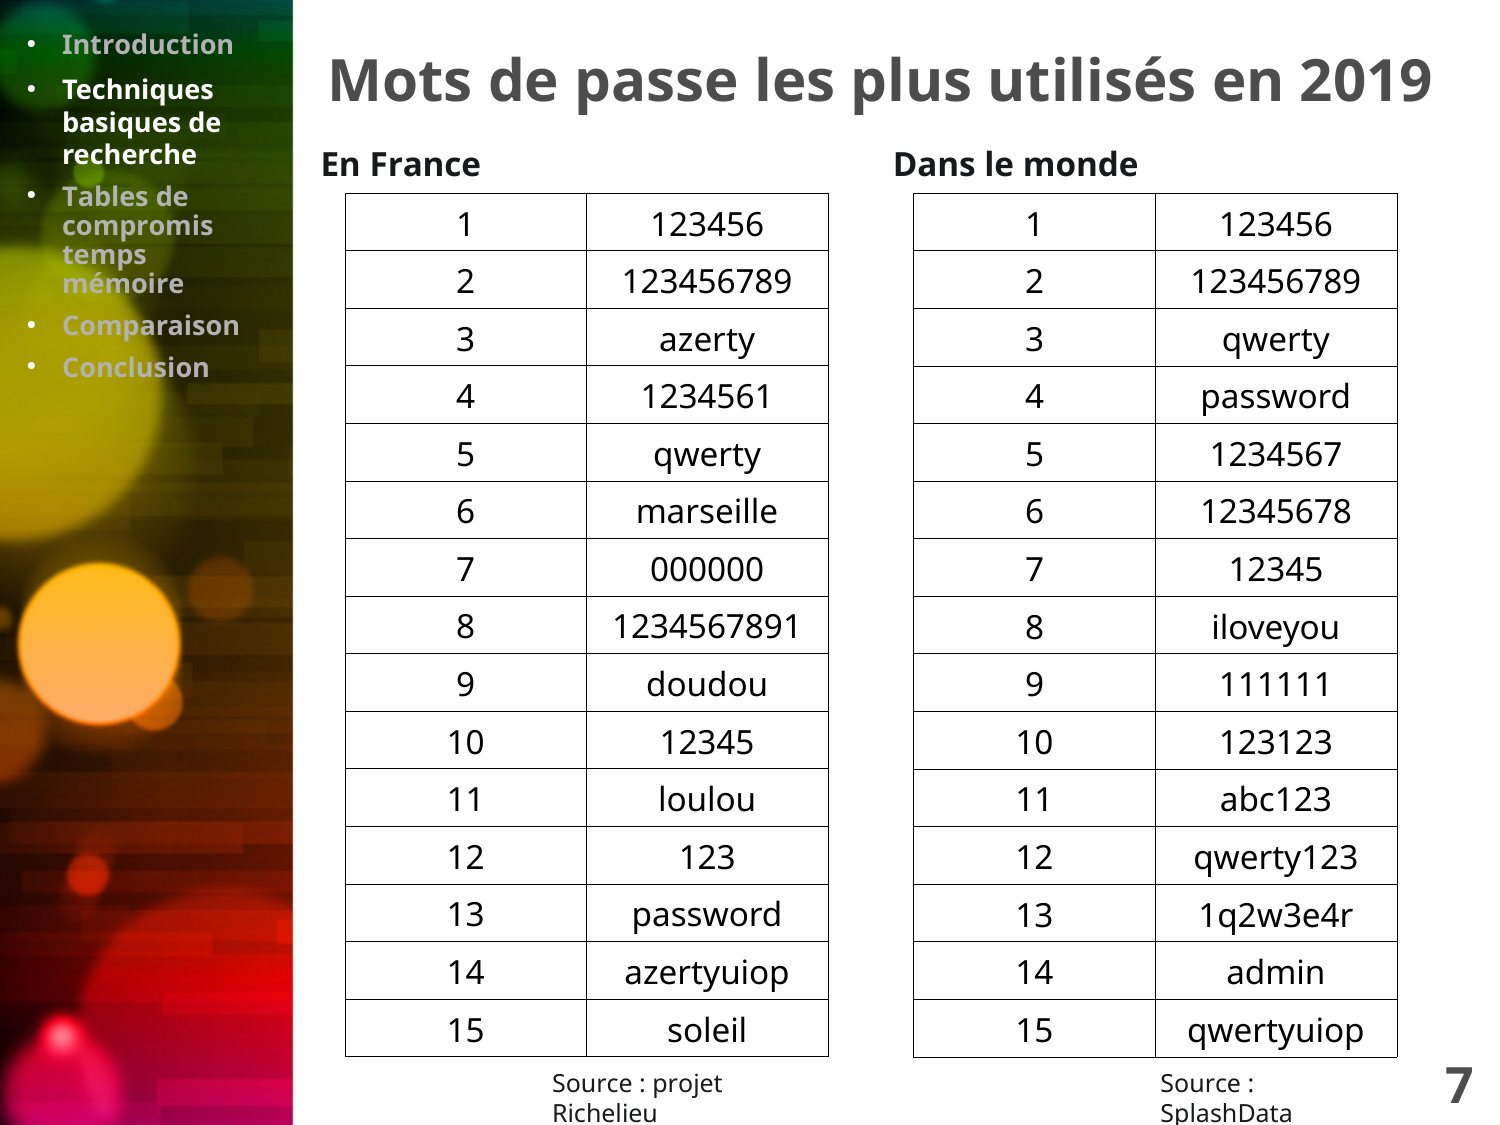

# Mots de passe les plus utilisés en 2019
Introduction
Techniques basiques de recherche
Tables de compromis temps mémoire
Comparaison
Conclusion
En France
Dans le monde
| 1 | 123456 |
| --- | --- |
| 2 | 123456789 |
| 3 | azerty |
| 4 | 1234561 |
| 5 | qwerty |
| 6 | marseille |
| 7 | 000000 |
| 8 | 1234567891 |
| 9 | doudou |
| 10 | 12345 |
| 11 | loulou |
| 12 | 123 |
| 13 | password |
| 14 | azertyuiop |
| 15 | soleil |
| 1 | 123456 |
| --- | --- |
| 2 | 123456789 |
| 3 | qwerty |
| 4 | password |
| 5 | 1234567 |
| 6 | 12345678 |
| 7 | 12345 |
| 8 | iloveyou |
| 9 | 111111 |
| 10 | 123123 |
| 11 | abc123 |
| 12 | qwerty123 |
| 13 | 1q2w3e4r |
| 14 | admin |
| 15 | qwertyuiop |
Source : projet Richelieu
Source : SplashData